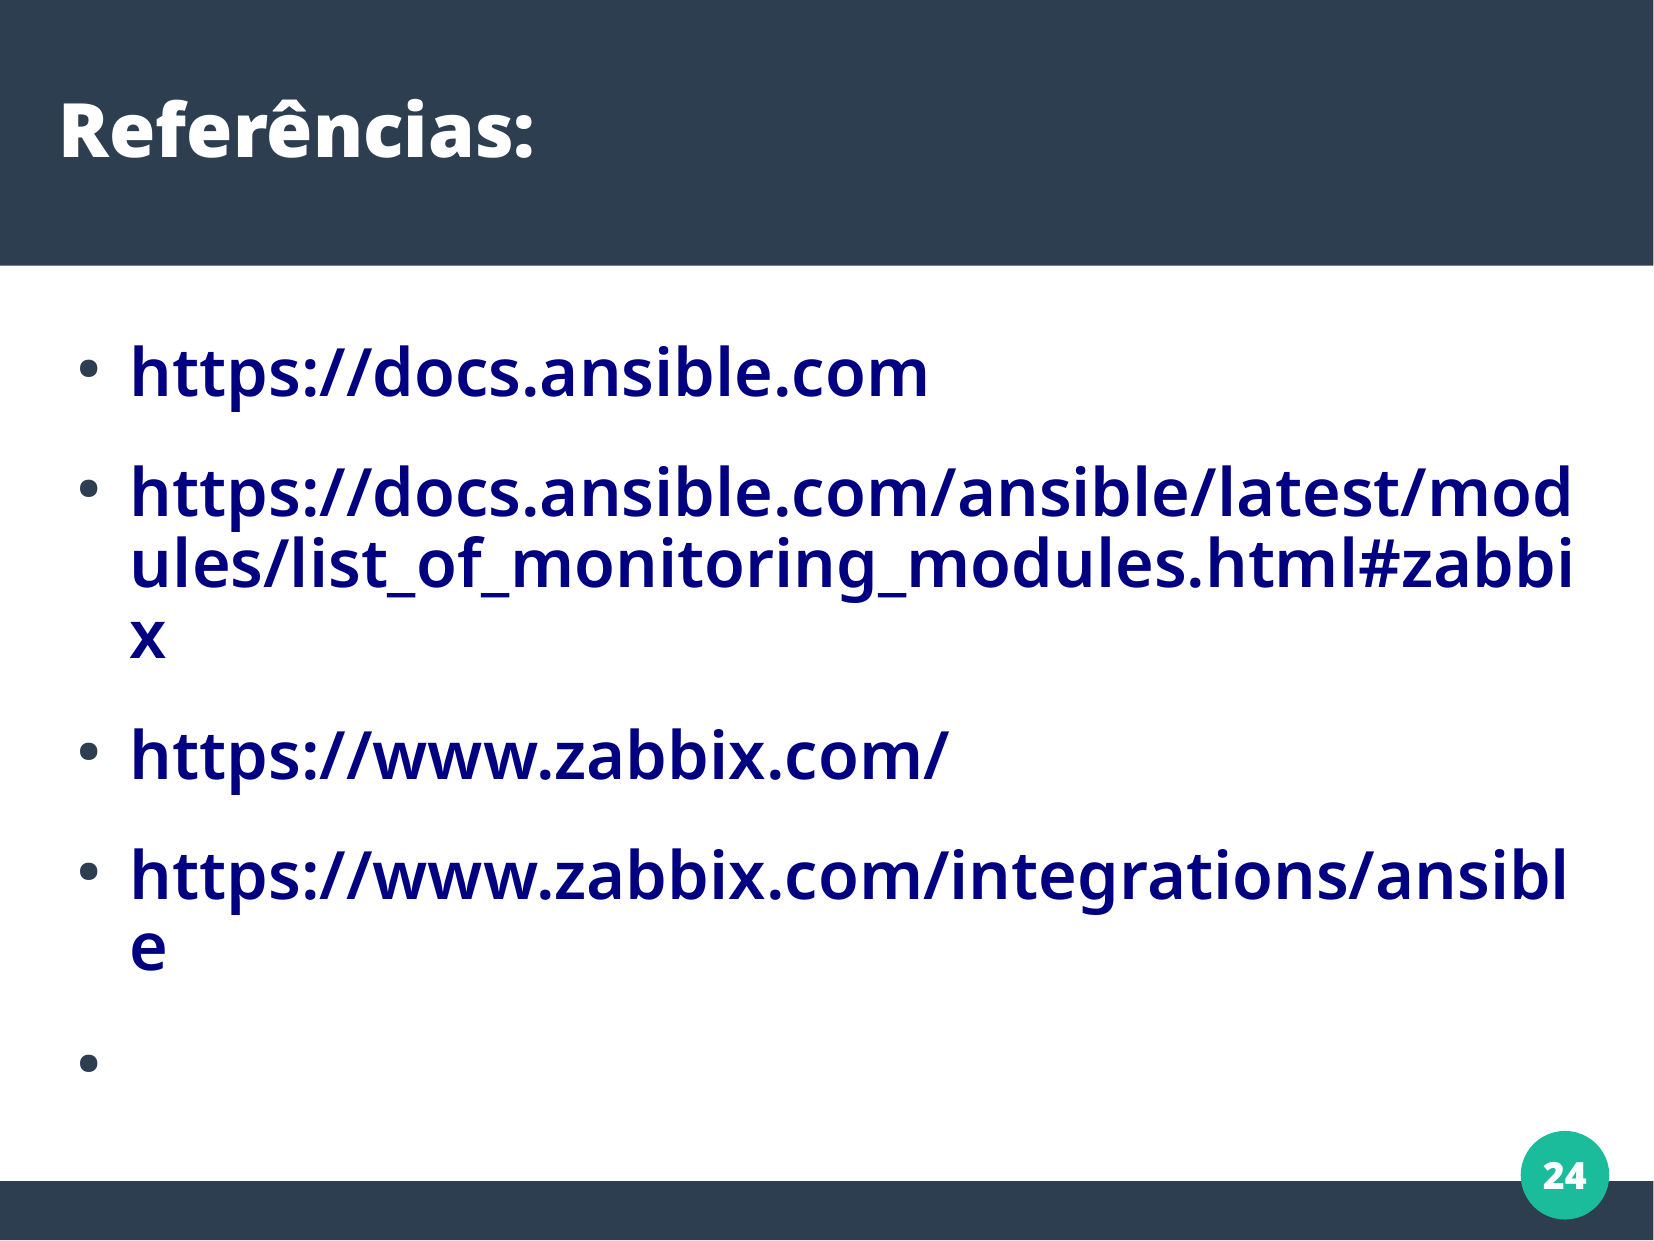

# Referências:
https://docs.ansible.com
https://docs.ansible.com/ansible/latest/modules/list_of_monitoring_modules.html#zabbix
https://www.zabbix.com/
https://www.zabbix.com/integrations/ansible
24